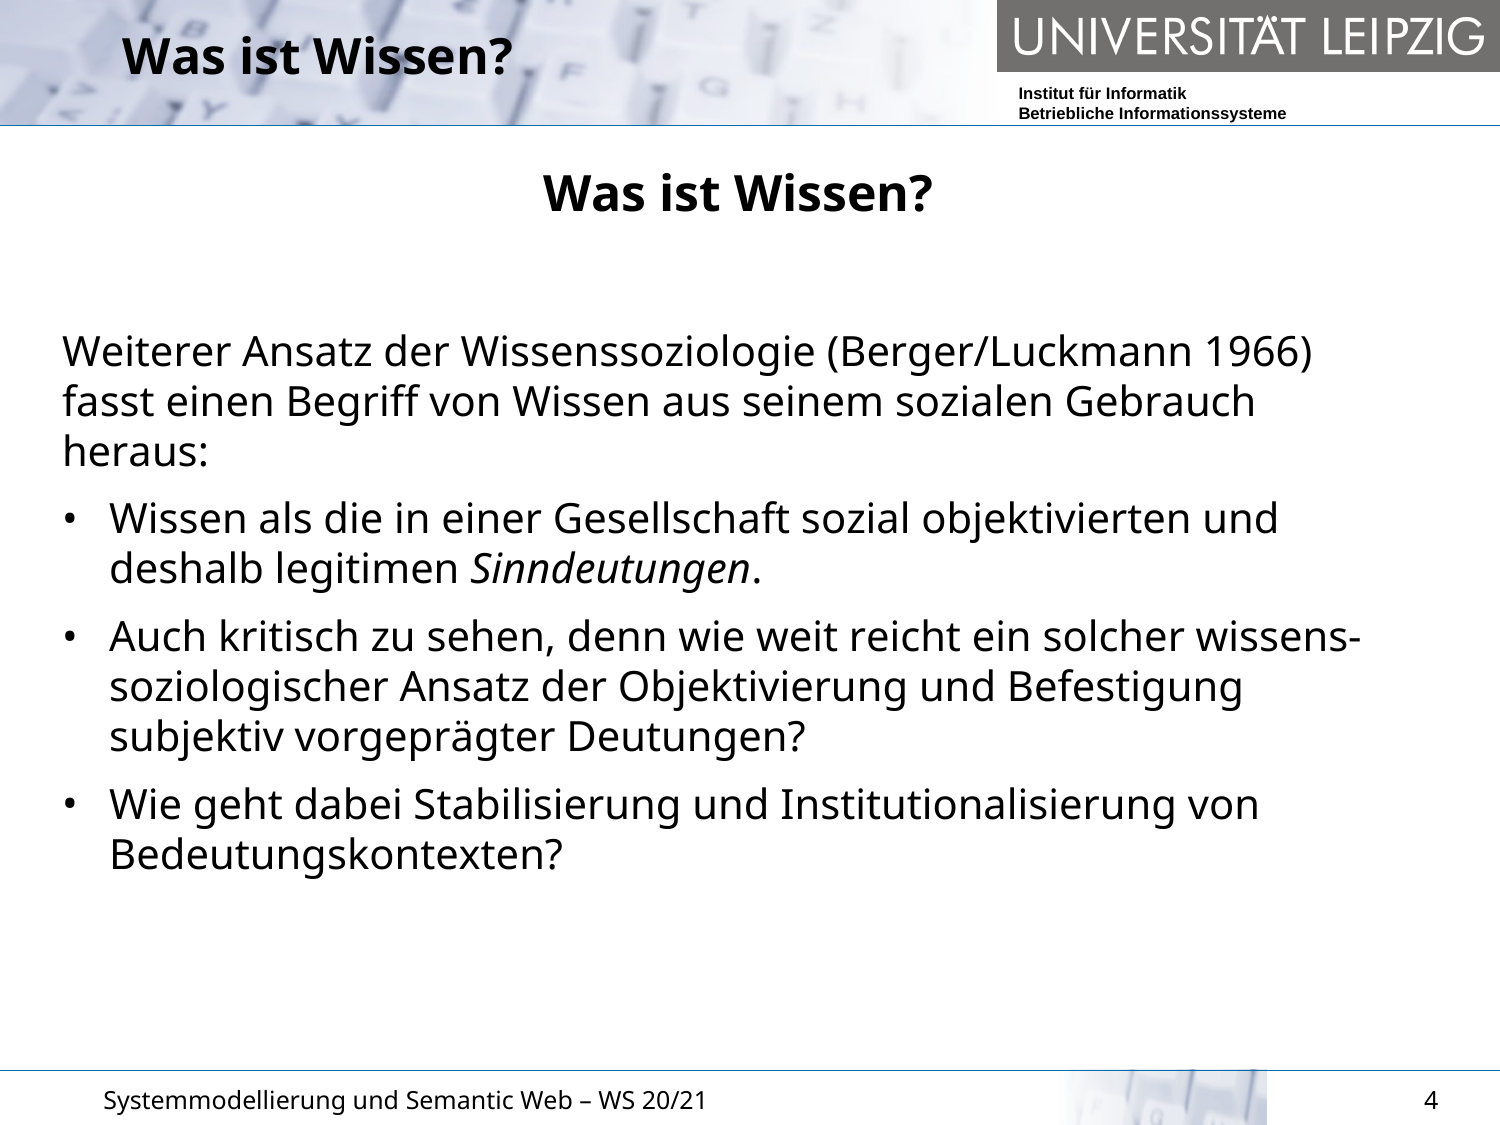

Was ist Wissen?
Was ist Wissen?
Weiterer Ansatz der Wissenssoziologie (Berger/Luckmann 1966) fasst einen Begriff von Wissen aus seinem sozialen Gebrauch heraus:
Wissen als die in einer Gesellschaft sozial objektivierten und deshalb legitimen Sinndeutungen.
Auch kritisch zu sehen, denn wie weit reicht ein solcher wissens-soziologischer Ansatz der Objektivierung und Befestigung subjektiv vorgeprägter Deutungen?
Wie geht dabei Stabilisierung und Institutionalisierung von Bedeutungskontexten?
Systemmodellierung und Semantic Web – WS 20/21
4